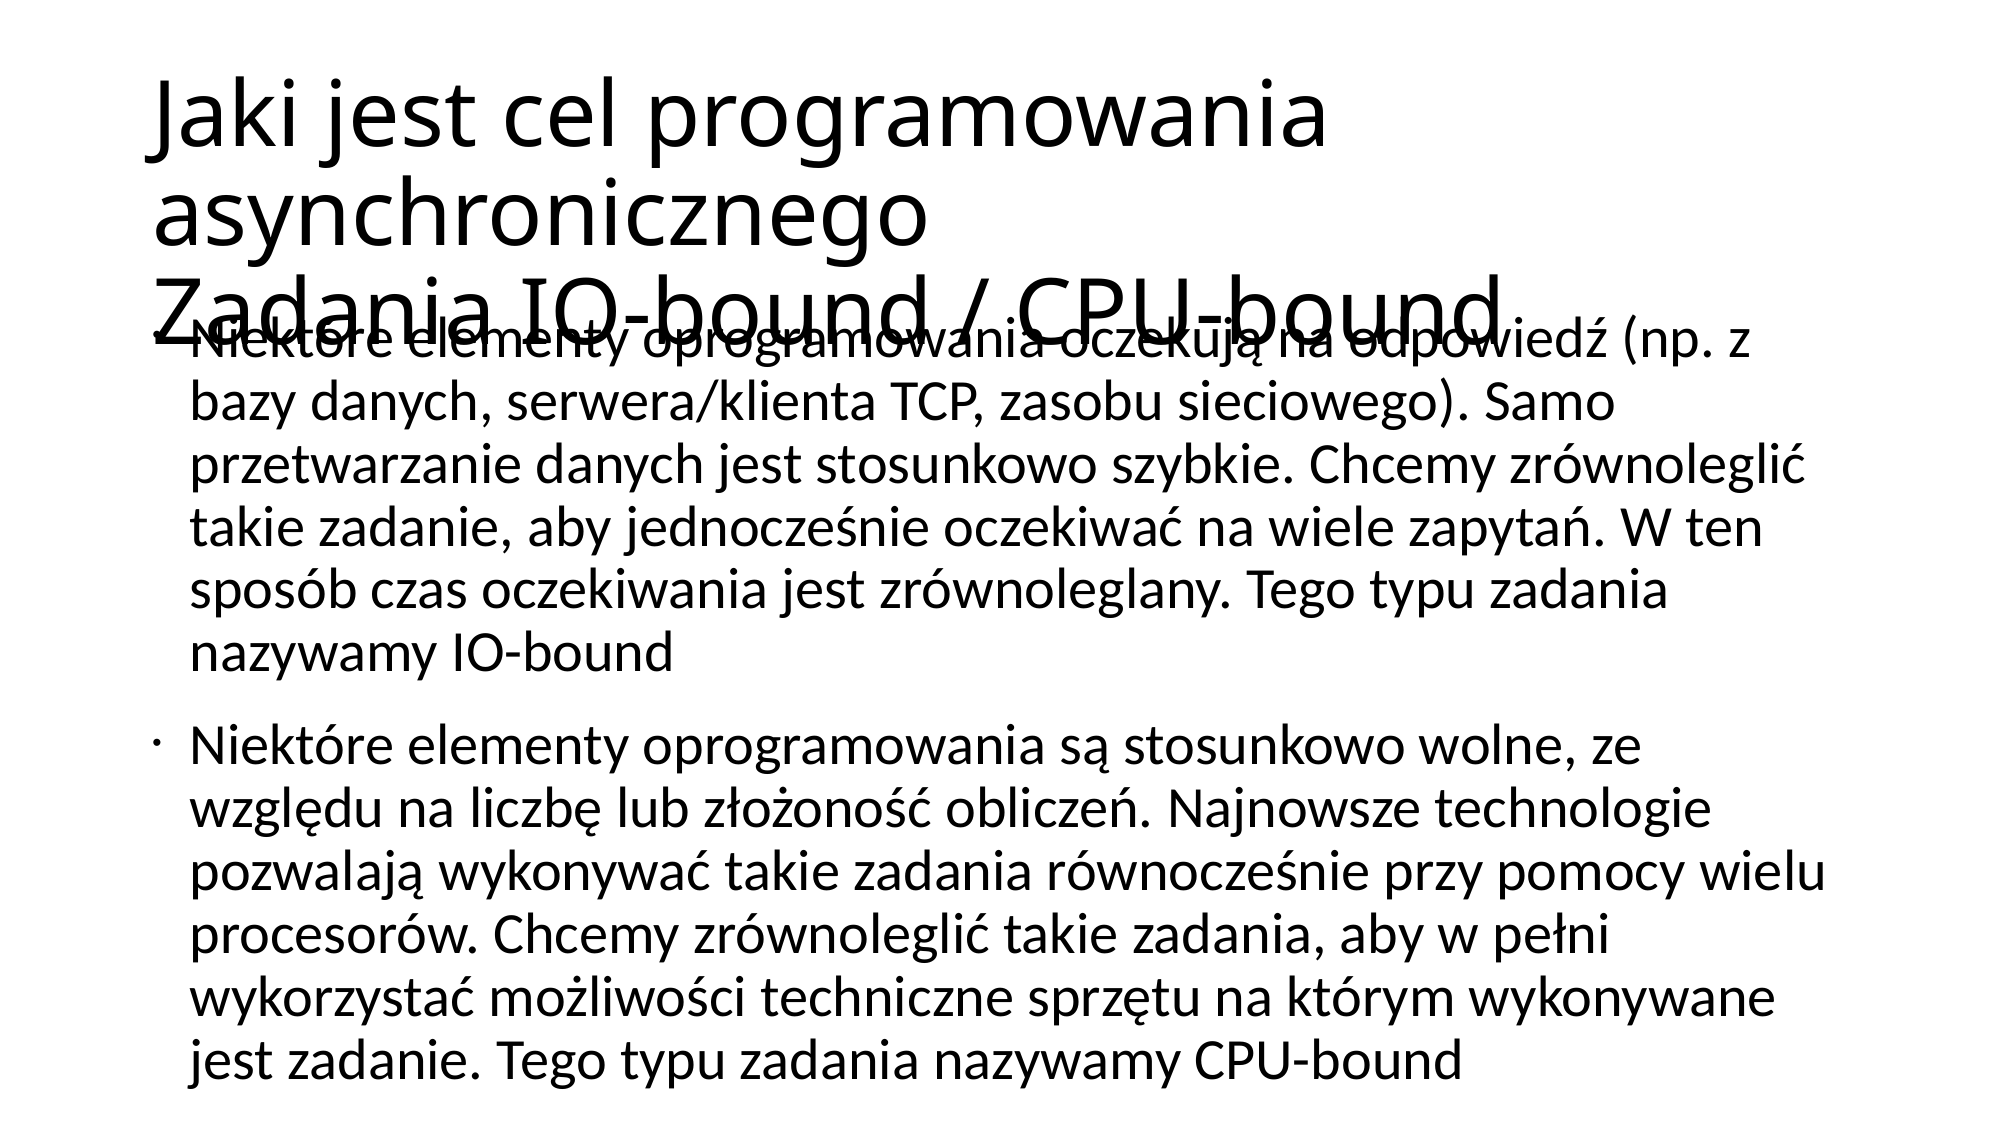

# Jaki jest cel programowania asynchronicznego Zadania IO-bound / CPU-bound
Niektóre elementy oprogramowania oczekują na odpowiedź (np. z bazy danych, serwera/klienta TCP, zasobu sieciowego). Samo przetwarzanie danych jest stosunkowo szybkie. Chcemy zrównoleglić takie zadanie, aby jednocześnie oczekiwać na wiele zapytań. W ten sposób czas oczekiwania jest zrównoleglany. Tego typu zadania nazywamy IO-bound
Niektóre elementy oprogramowania są stosunkowo wolne, ze względu na liczbę lub złożoność obliczeń. Najnowsze technologie pozwalają wykonywać takie zadania równocześnie przy pomocy wielu procesorów. Chcemy zrównoleglić takie zadania, aby w pełni wykorzystać możliwości techniczne sprzętu na którym wykonywane jest zadanie. Tego typu zadania nazywamy CPU-bound
Dodatkowo programowanie asynchroniczne pozwala na implementacje responsywnych aplikacji